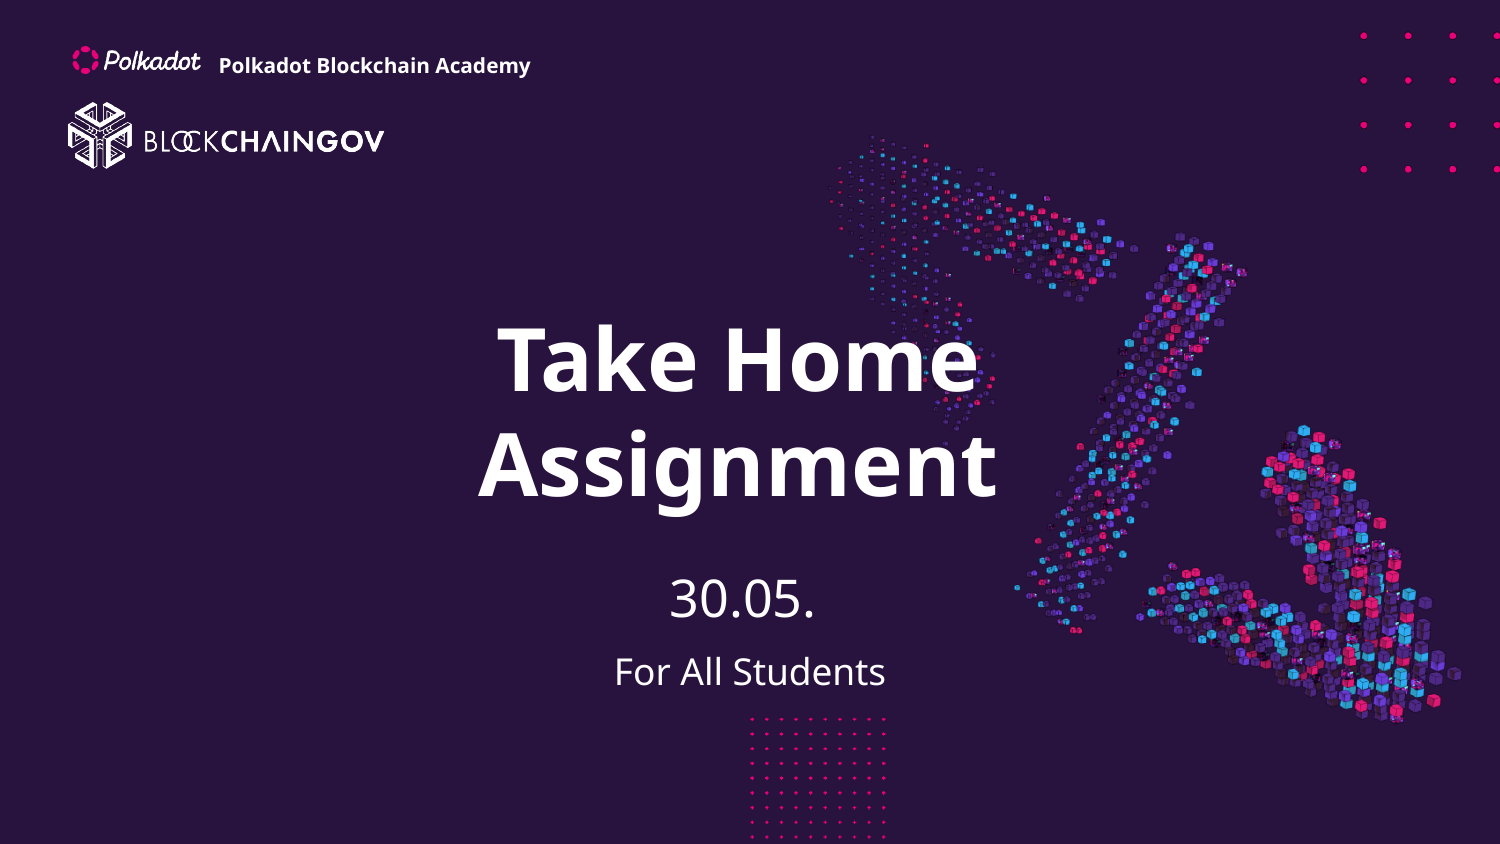

# Take Home Assignment
30.05.
For All Students